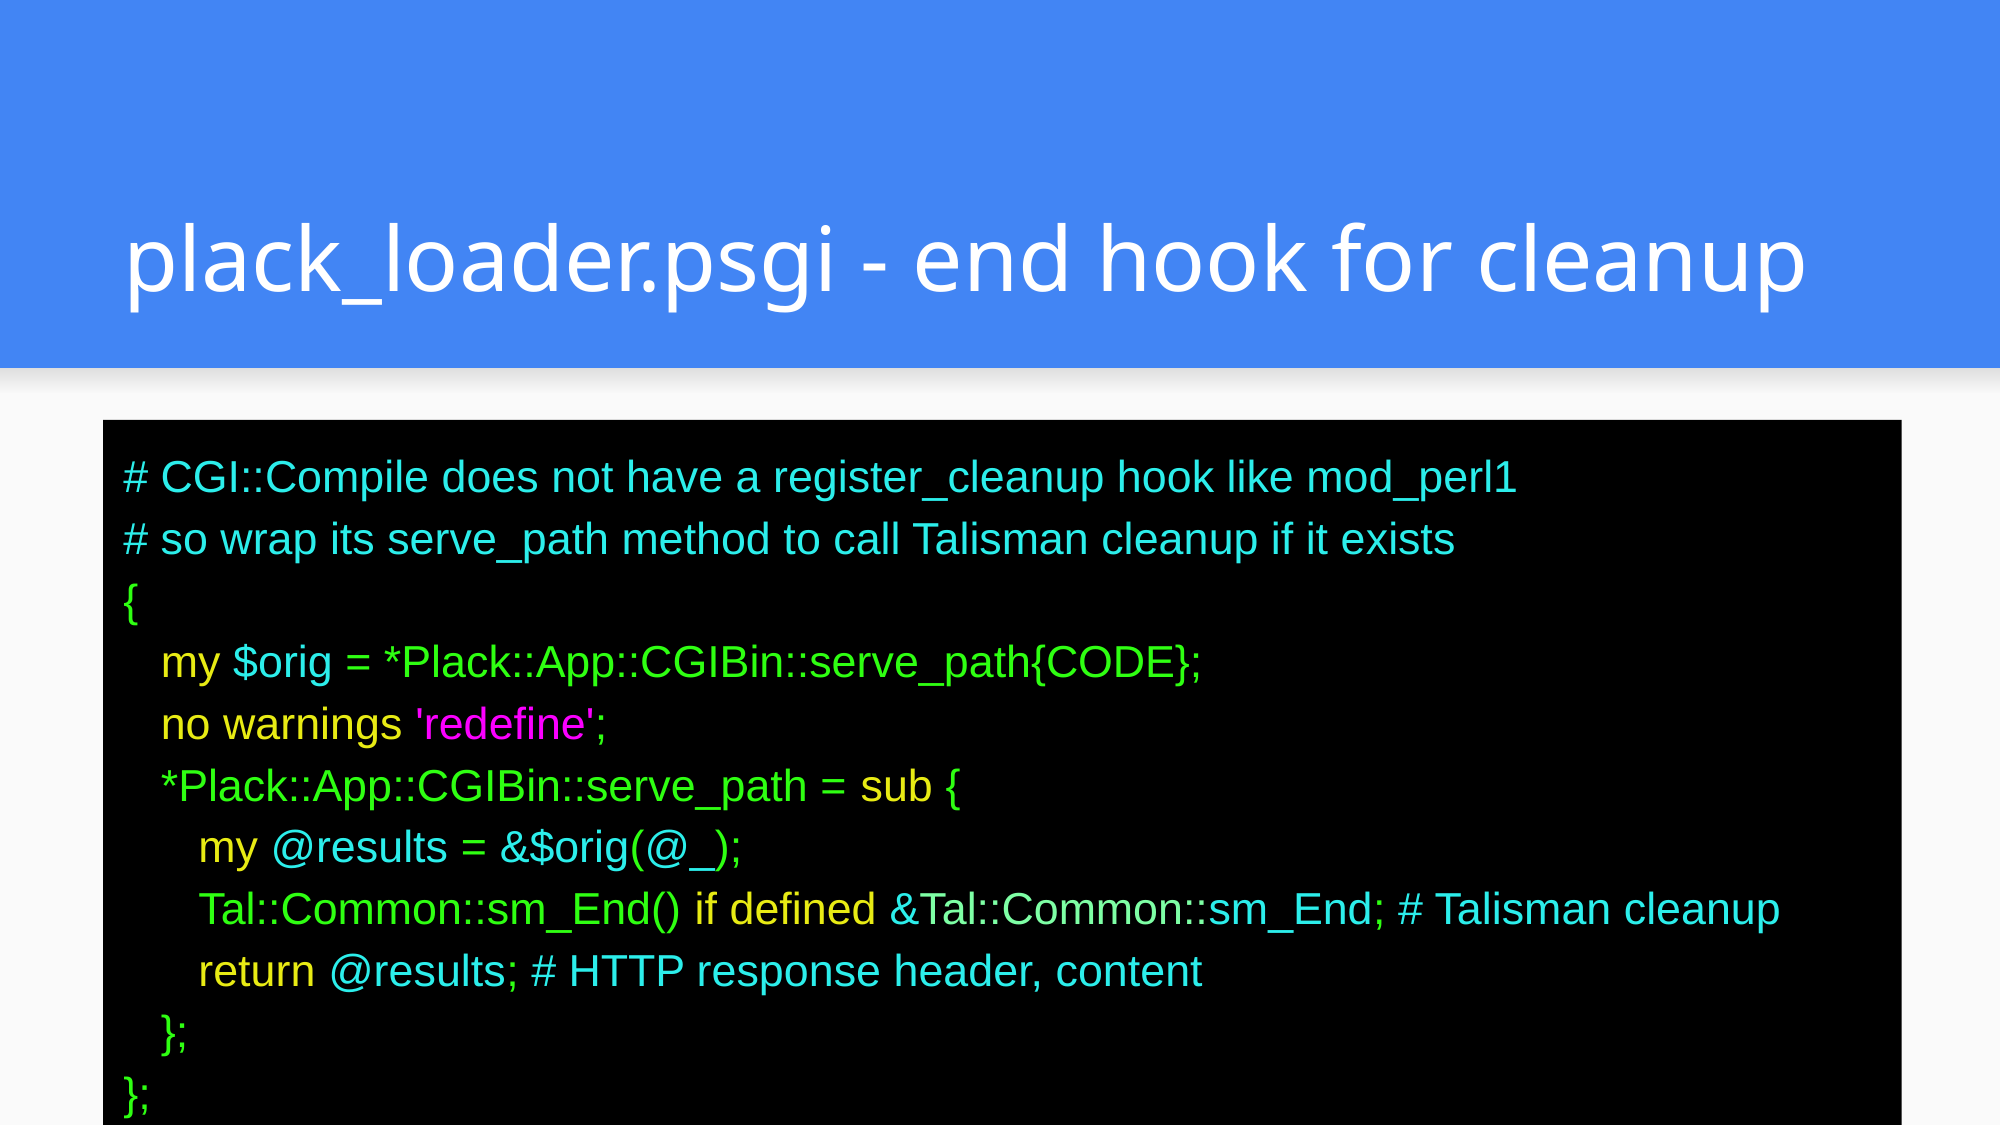

# plack_loader.psgi - end hook for cleanup
# CGI::Compile does not have a register_cleanup hook like mod_perl1
# so wrap its serve_path method to call Talisman cleanup if it exists {
 my $orig = *Plack::App::CGIBin::serve_path{CODE};
 no warnings 'redefine';
 *Plack::App::CGIBin::serve_path = sub {
 my @results = &$orig(@_);
 Tal::Common::sm_End() if defined &Tal::Common::sm_End; # Talisman cleanup
 return @results; # HTTP response header, content
 };
};